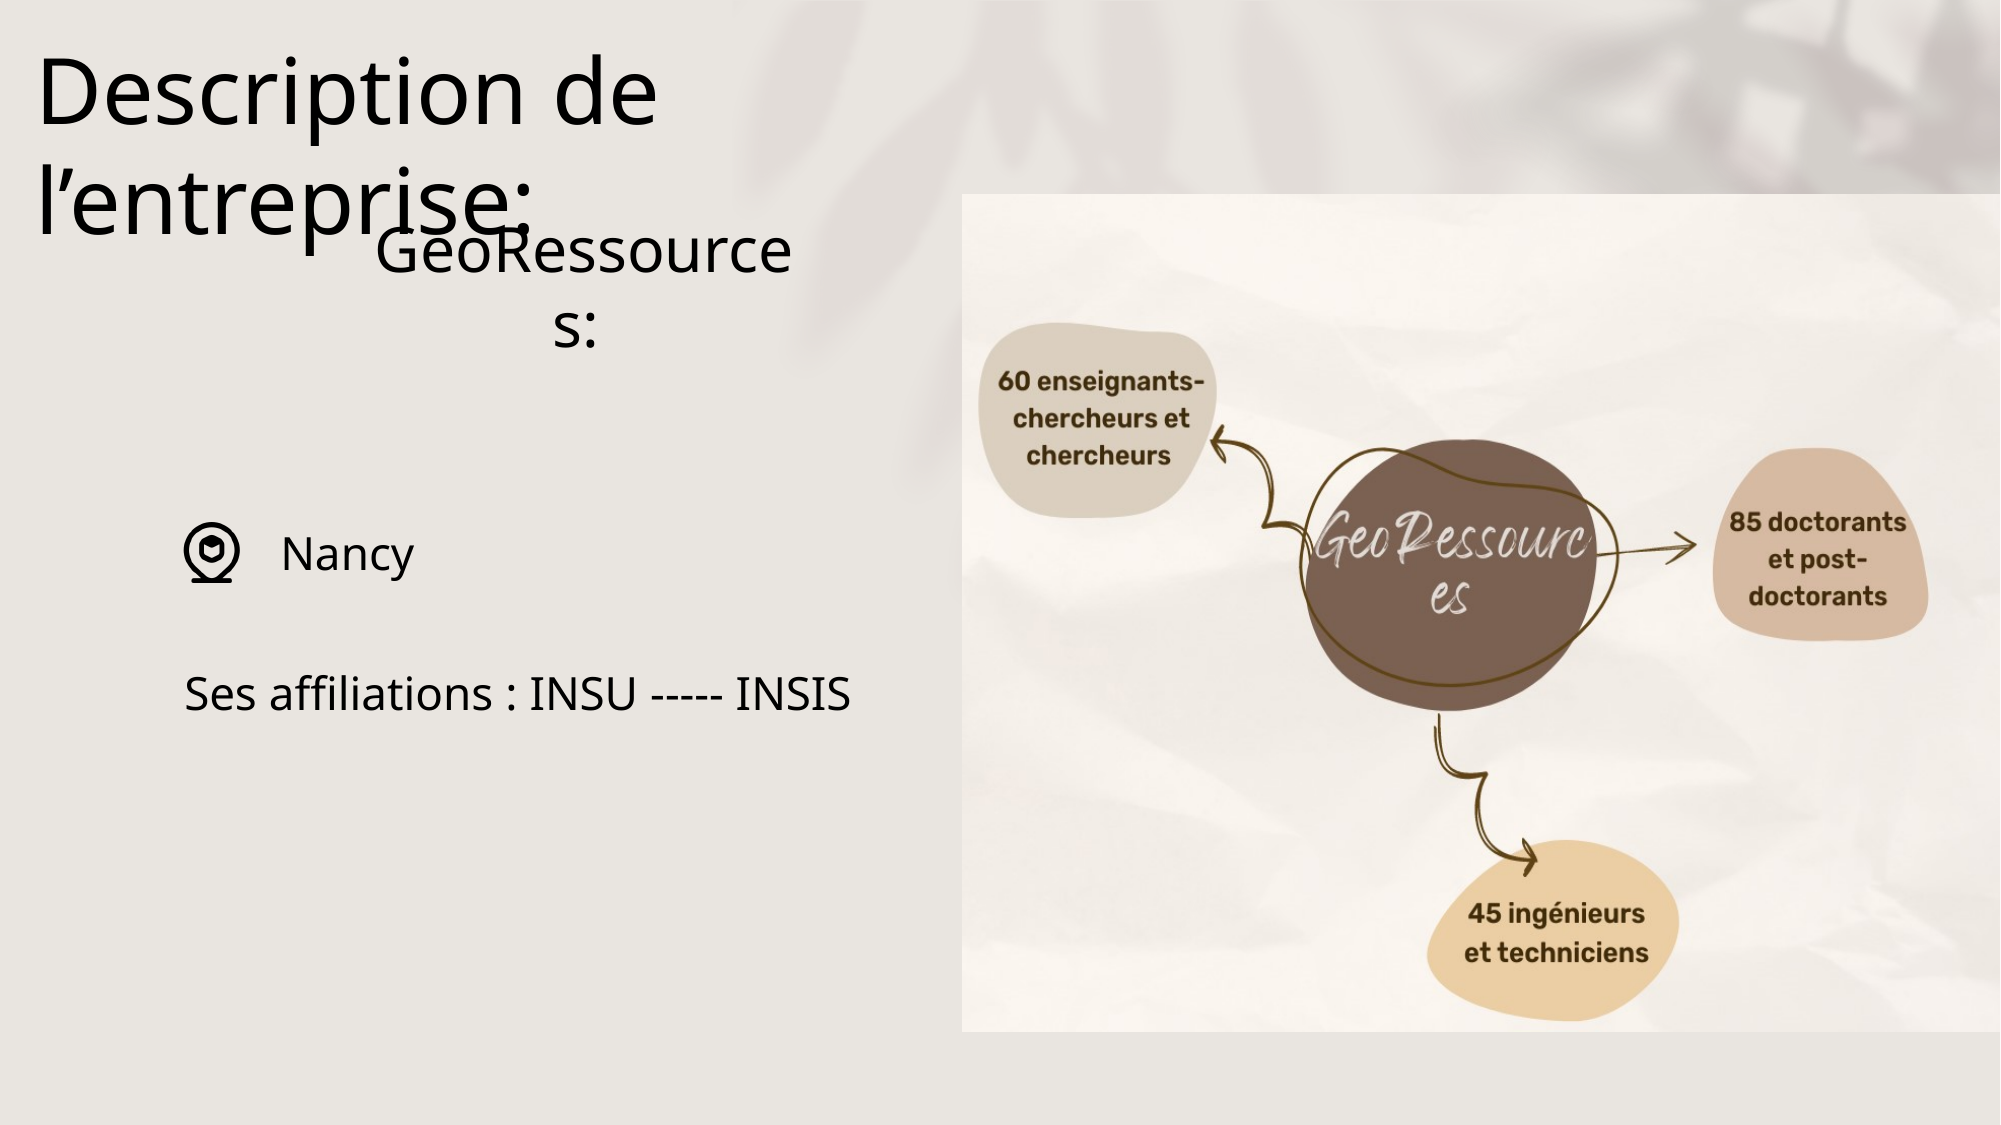

Description de l’entreprise:
# GeoRessources:
 Nancy
Ses affiliations : INSU ----- INSIS